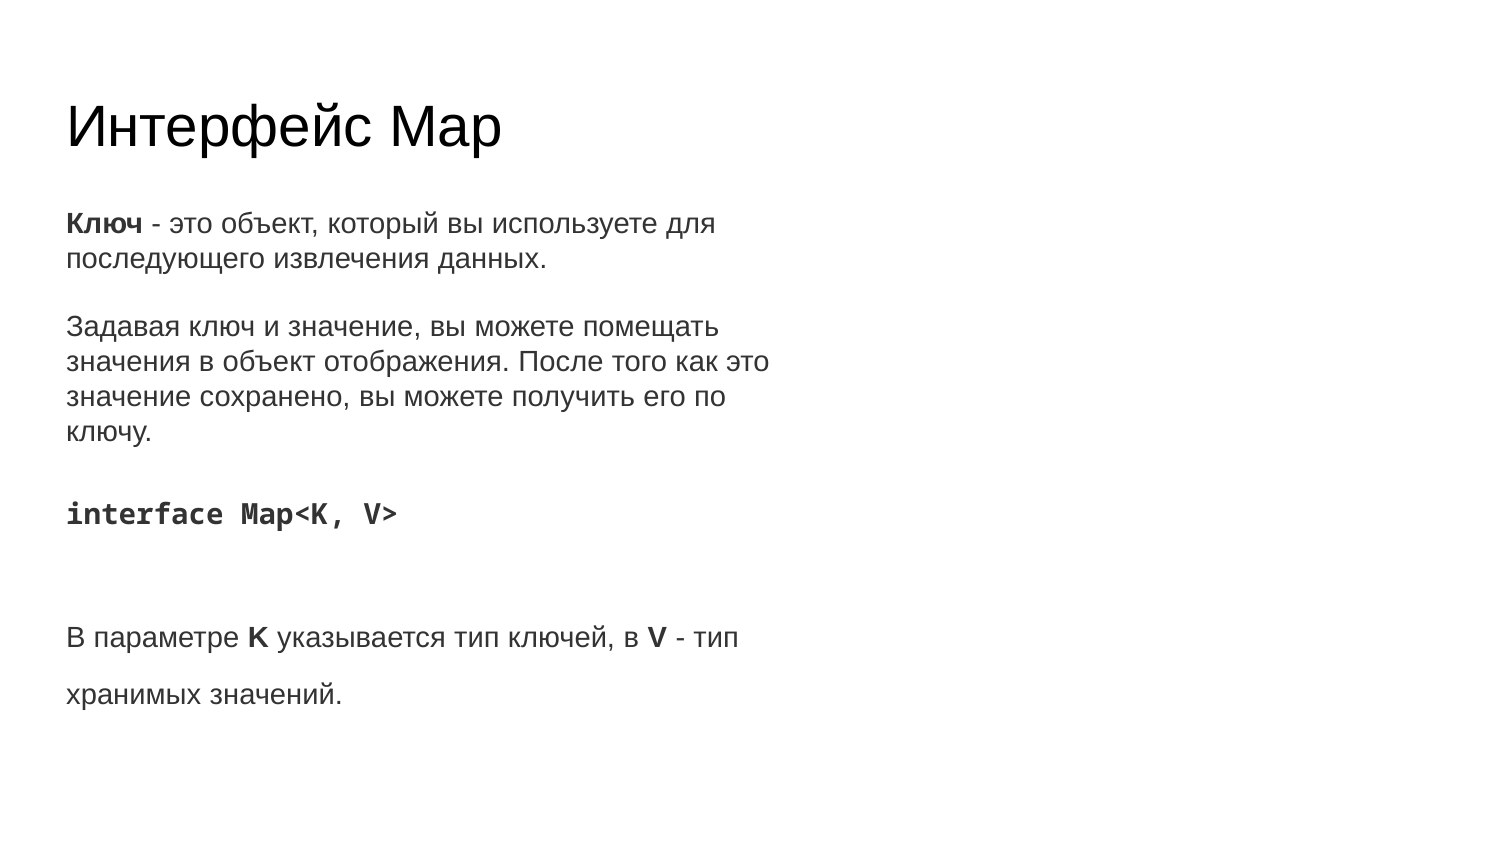

# Интерфейс Map
Ключ - это объект, который вы используете для последующего извлечения данных.
Задавая ключ и значение, вы можете помещать значения в объект отображения. После того как это значение сохранено, вы можете получить его по ключу.
interface Map<K, V>
В параметре K указывается тип ключей, в V - тип хранимых значений.